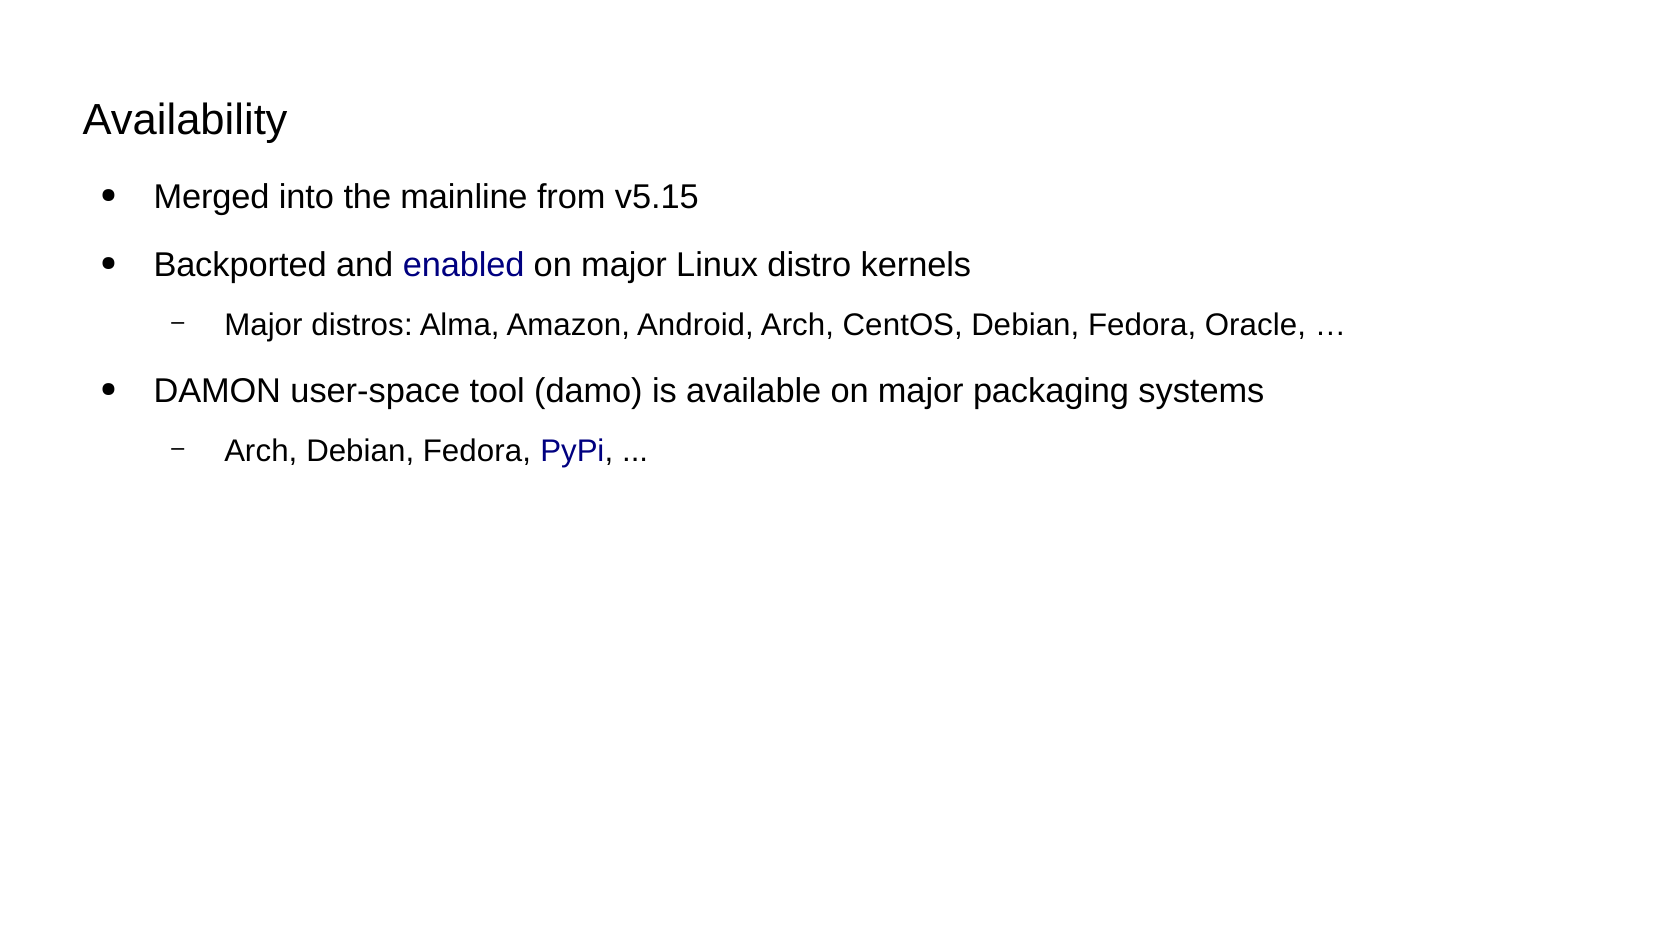

# Availability
Merged into the mainline from v5.15
Backported and enabled on major Linux distro kernels
Major distros: Alma, Amazon, Android, Arch, CentOS, Debian, Fedora, Oracle, …
DAMON user-space tool (damo) is available on major packaging systems
Arch, Debian, Fedora, PyPi, ...